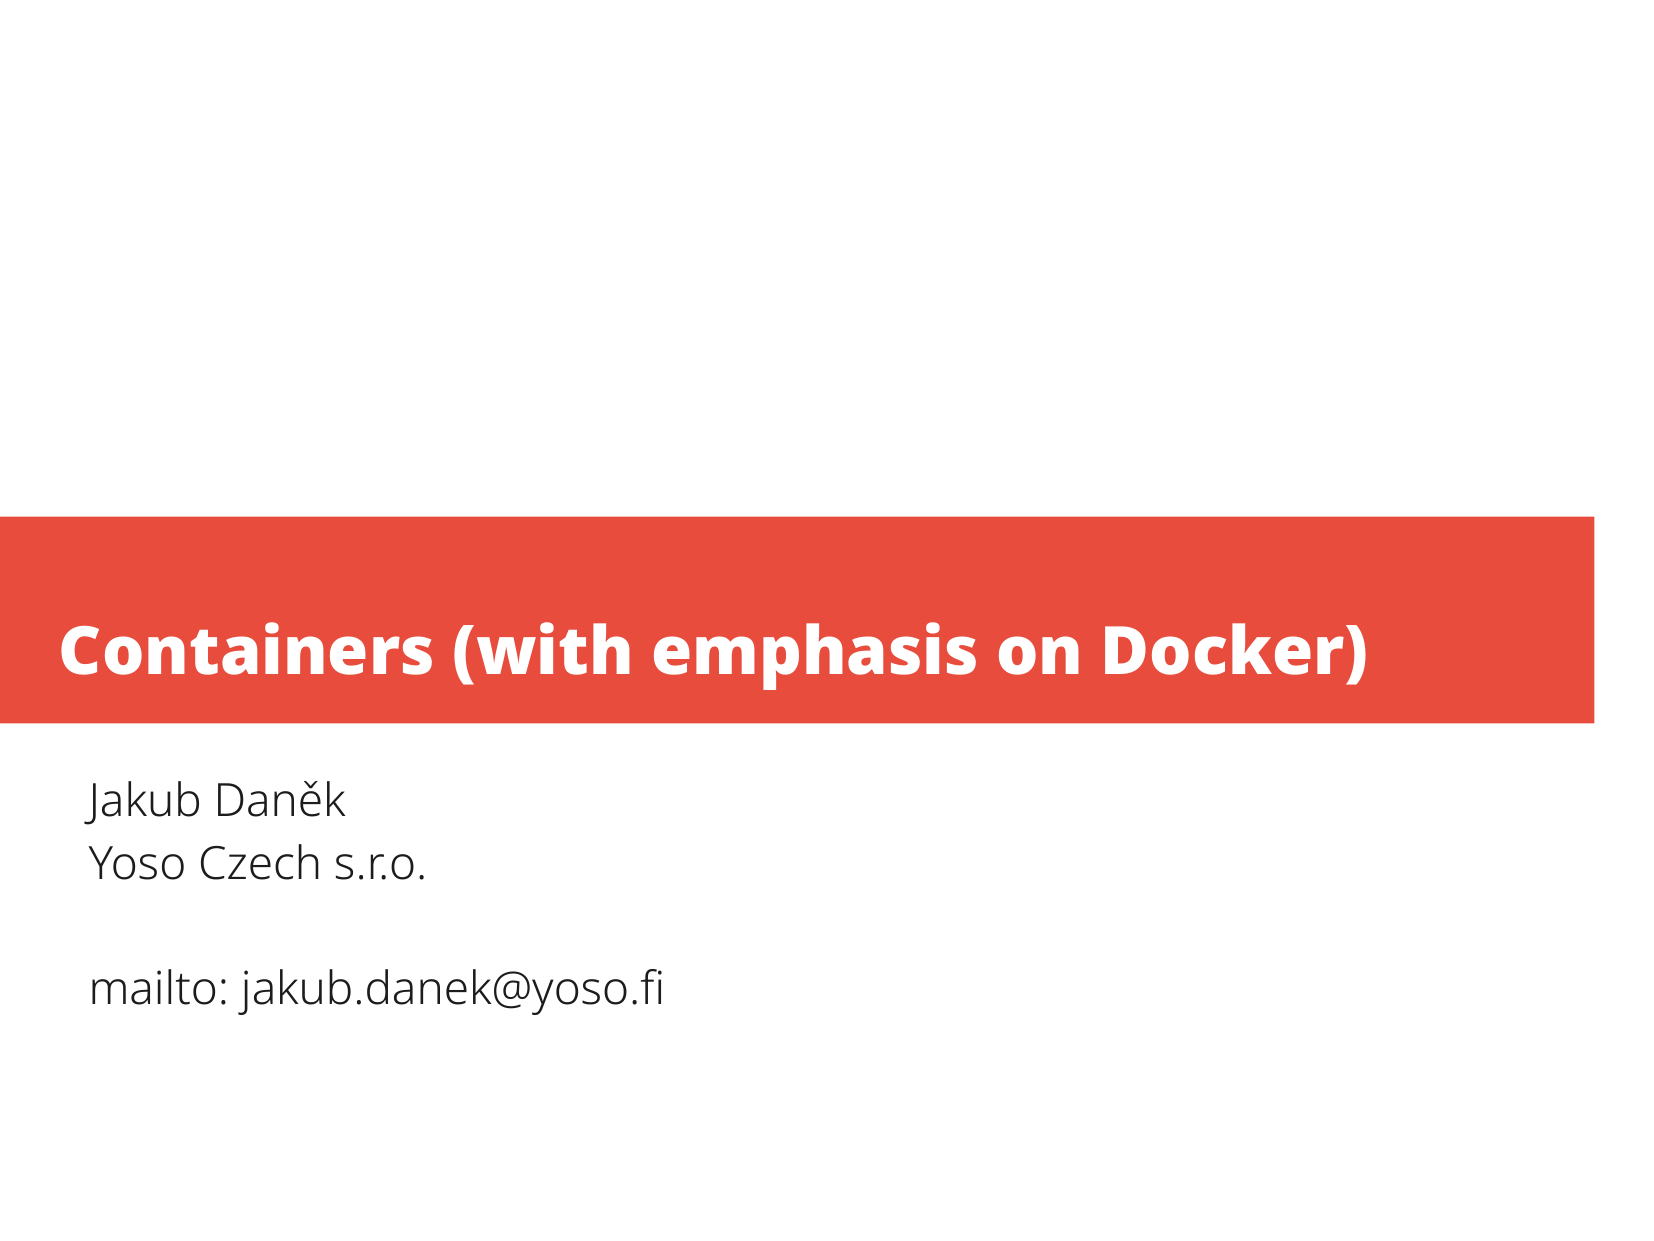

# Containers (with emphasis on Docker)
Jakub Daněk
Yoso Czech s.r.o.
mailto: jakub.danek@yoso.fi